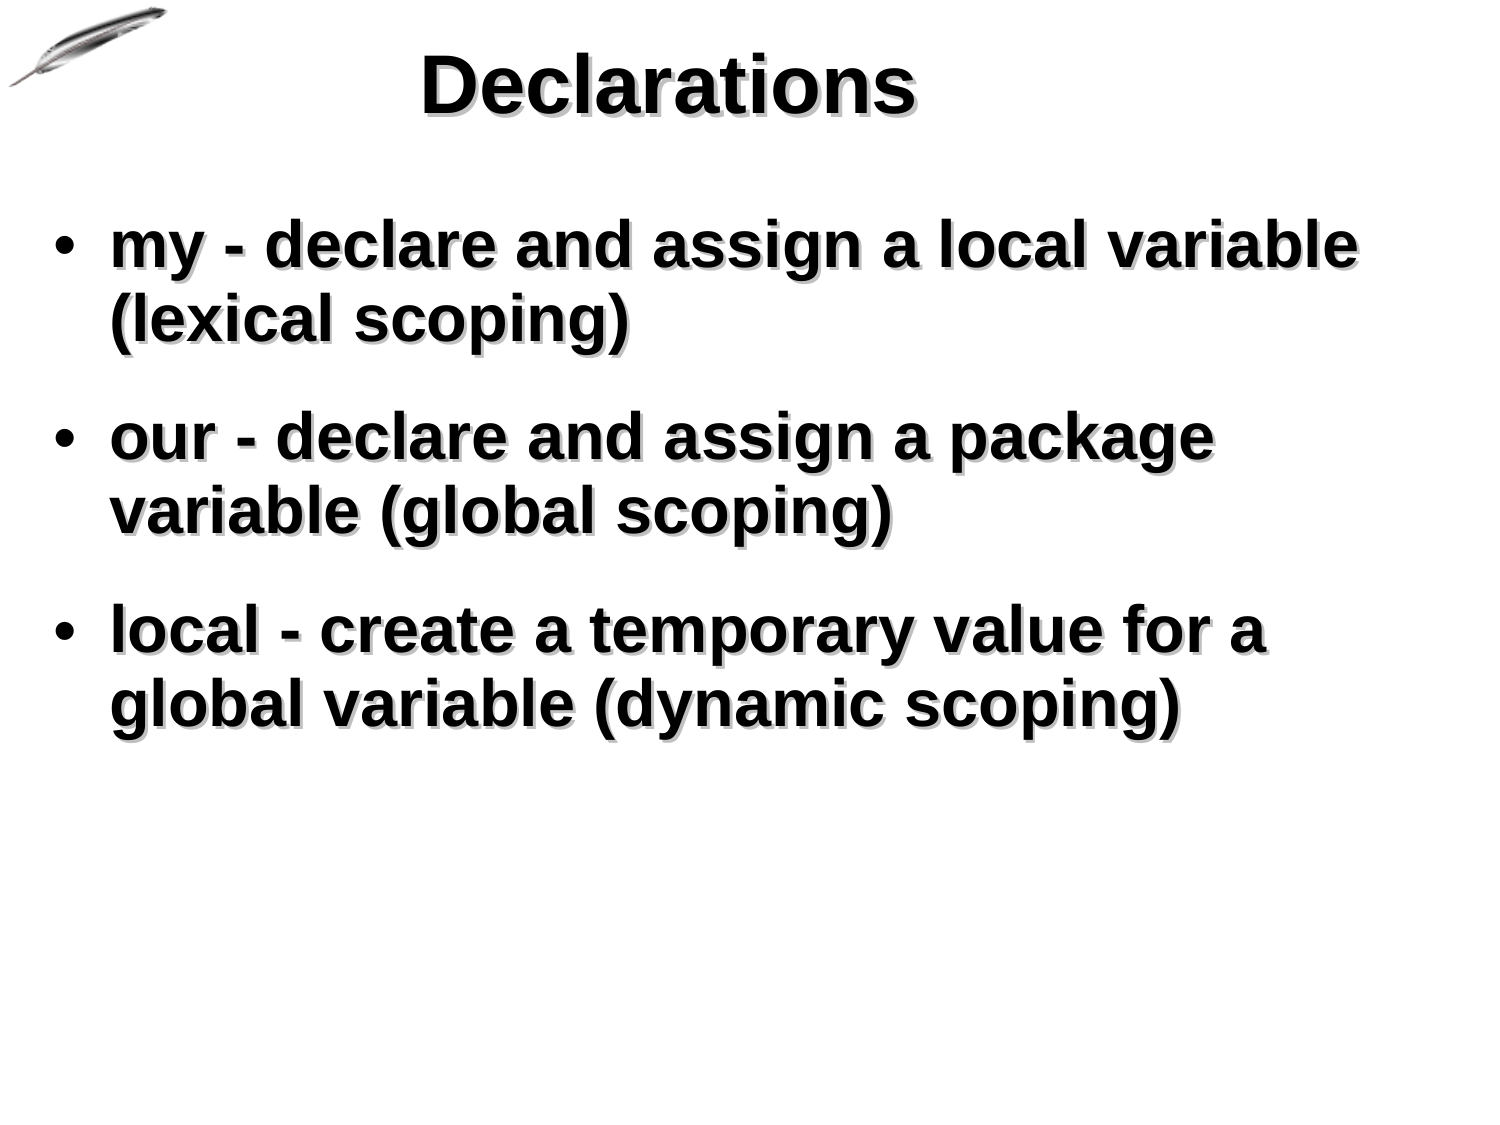

# Declarations
my - declare and assign a local variable (lexical scoping)
our - declare and assign a package variable (global scoping)
local - create a temporary value for a global variable (dynamic scoping)